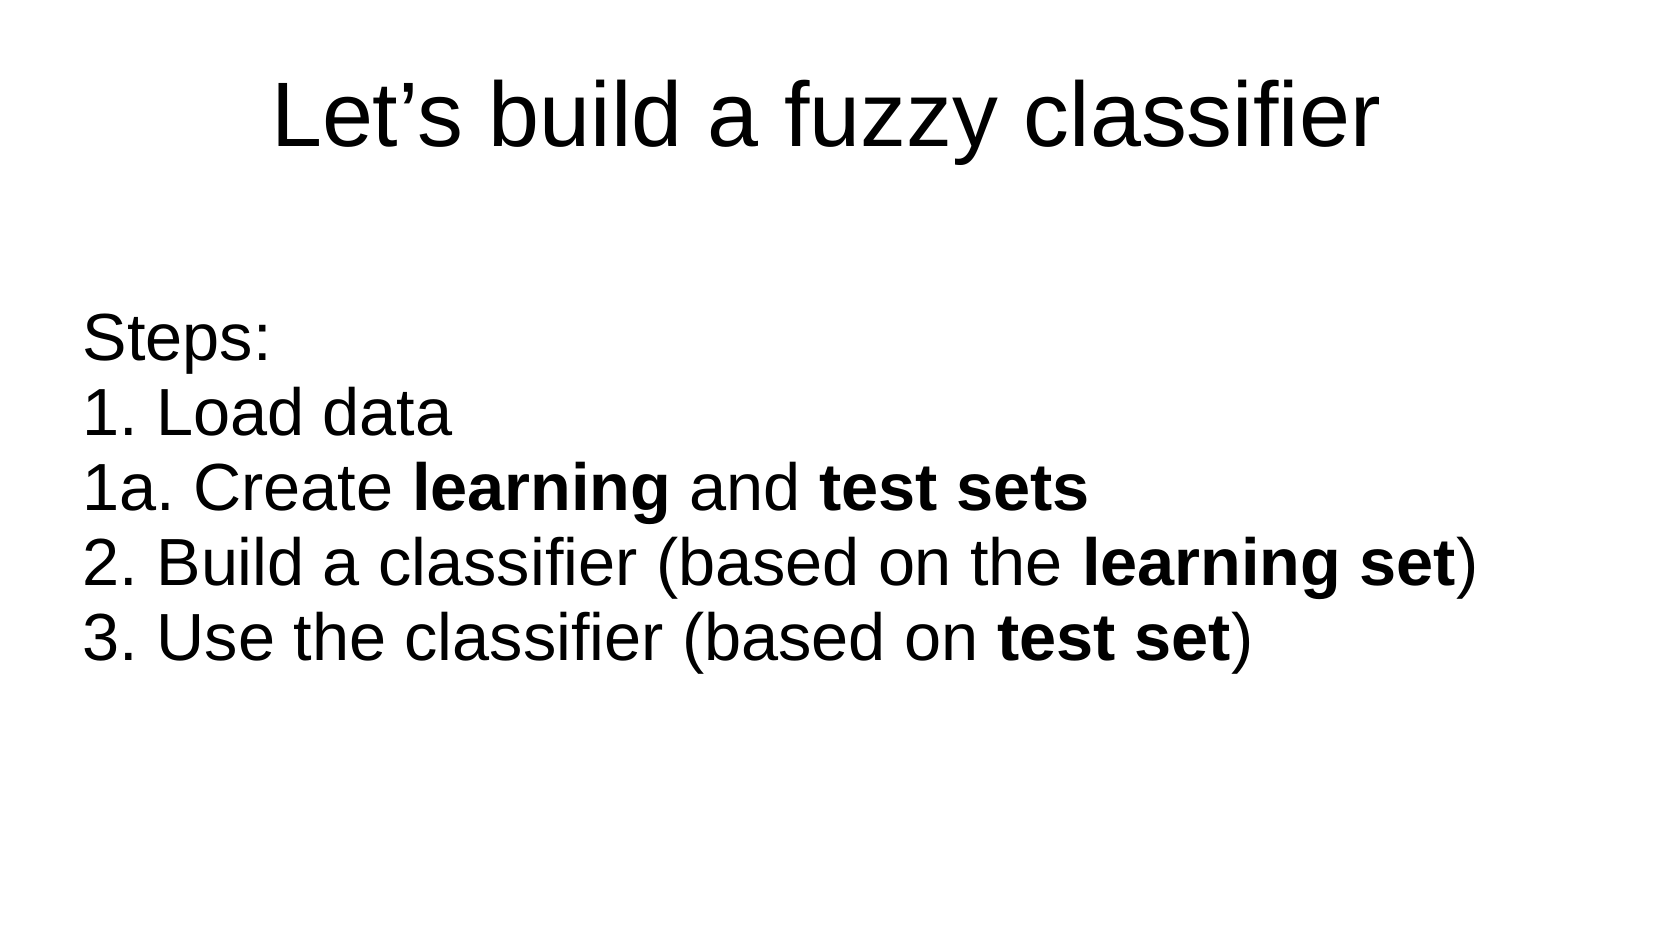

# Let’s build a fuzzy classifier
Steps:
1. Load data
1a. Create learning and test sets
2. Build a classifier (based on the learning set)
3. Use the classifier (based on test set)